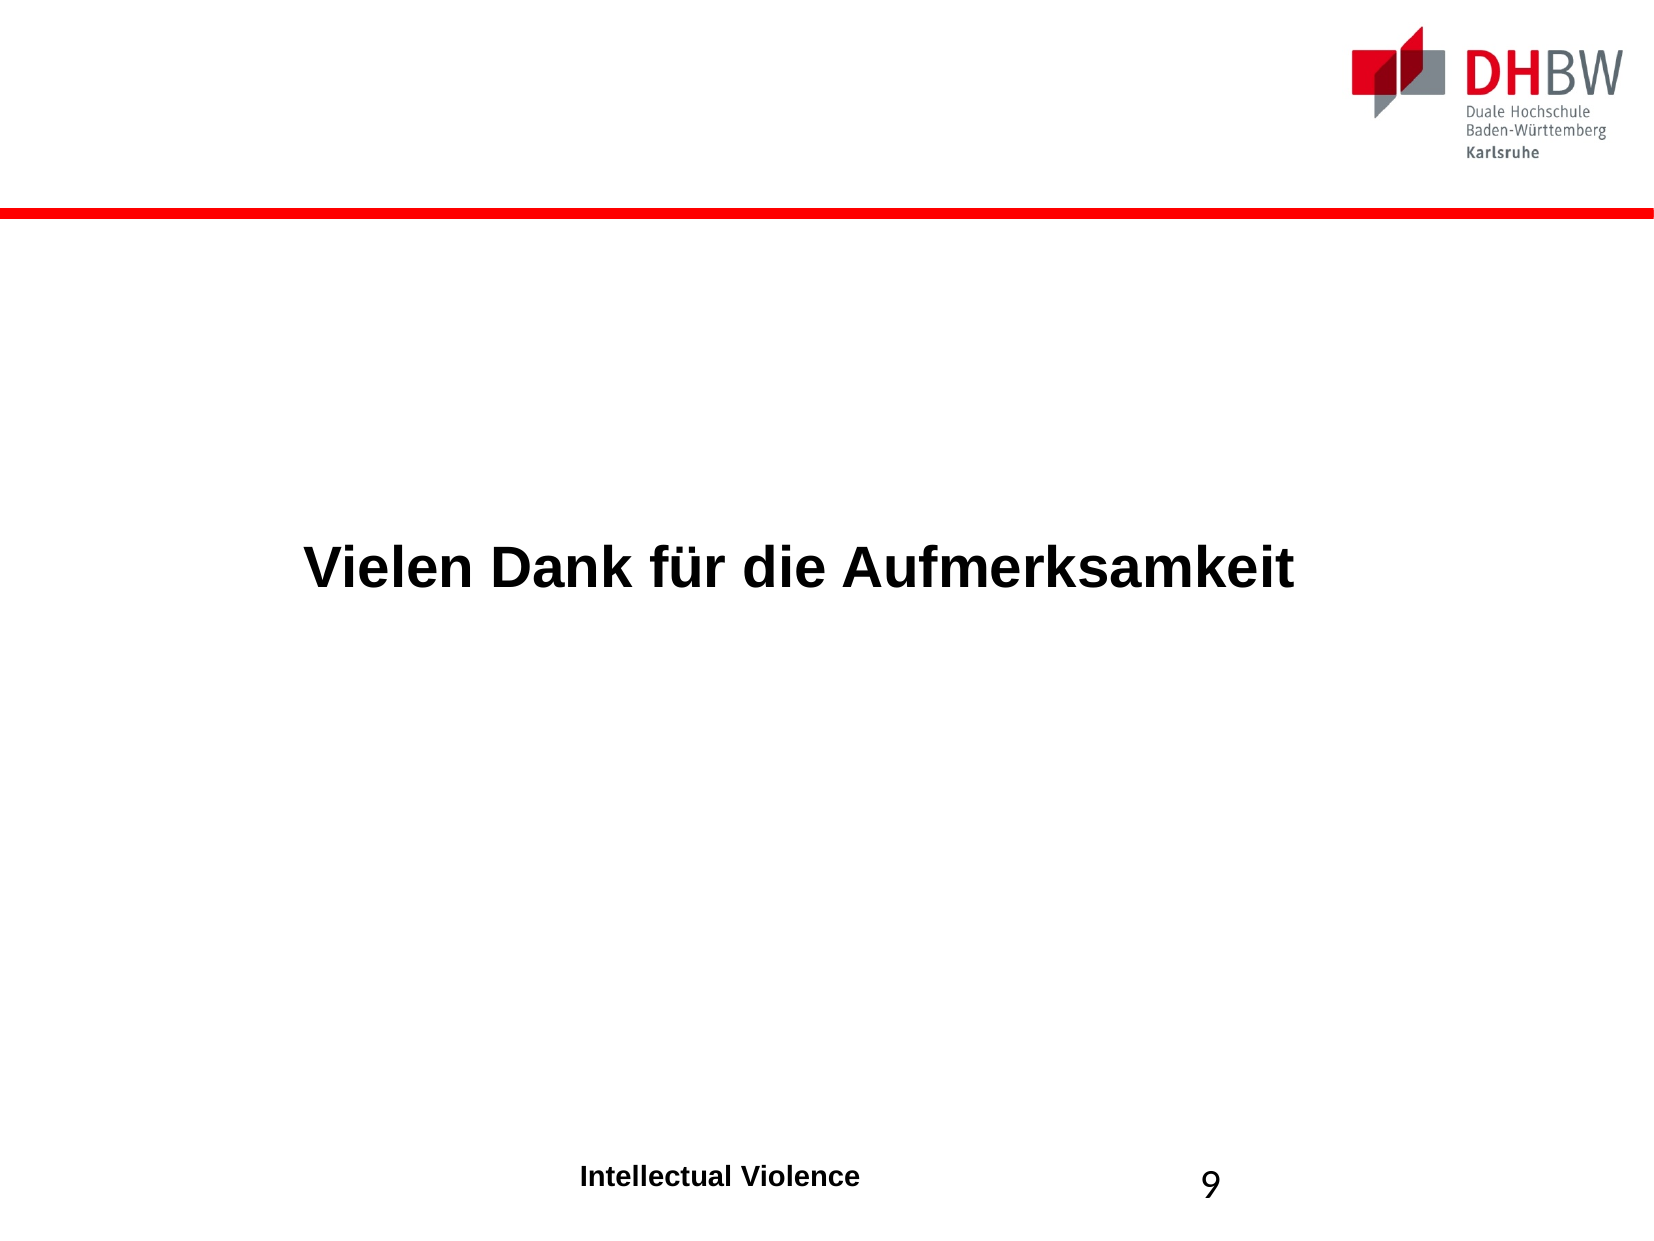

#
Vielen Dank für die Aufmerksamkeit
Intellectual Violence